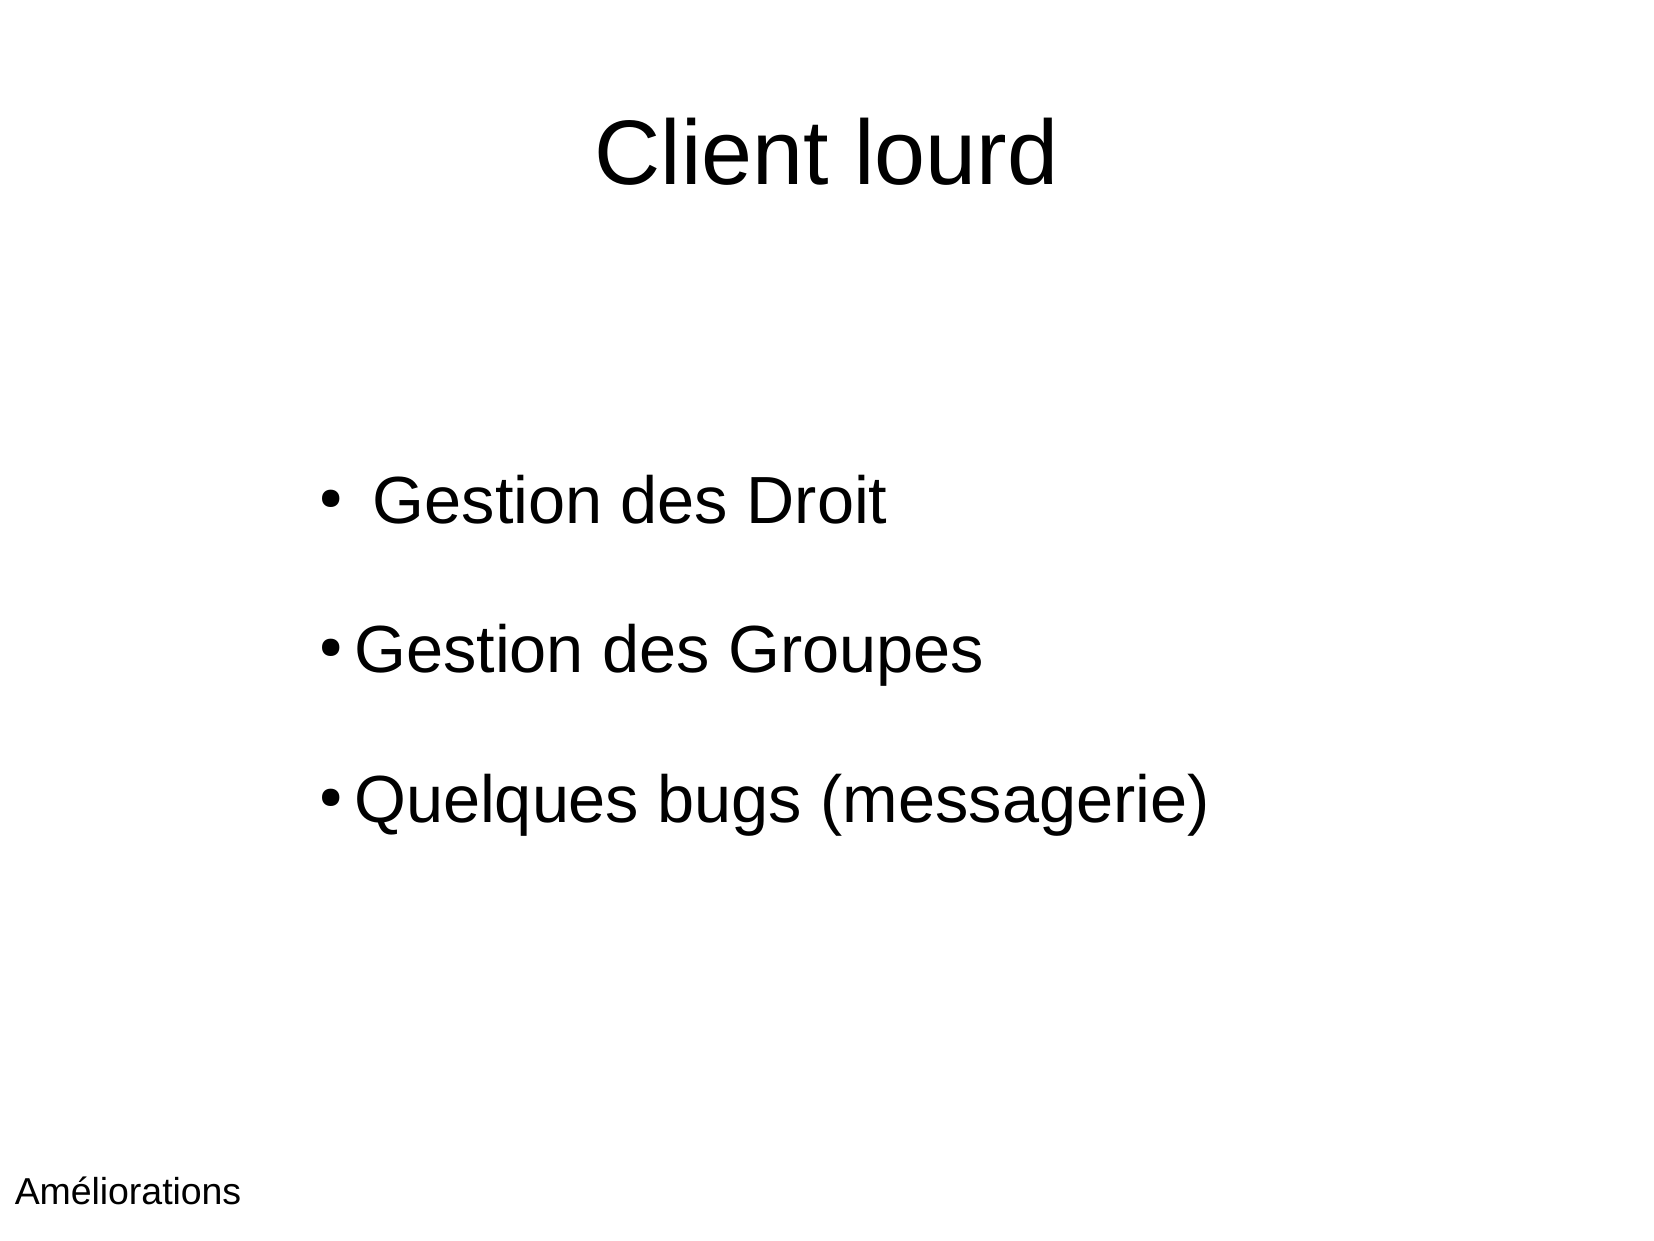

# Client lourd
 Gestion des Droit
Gestion des Groupes
Quelques bugs (messagerie)
Améliorations